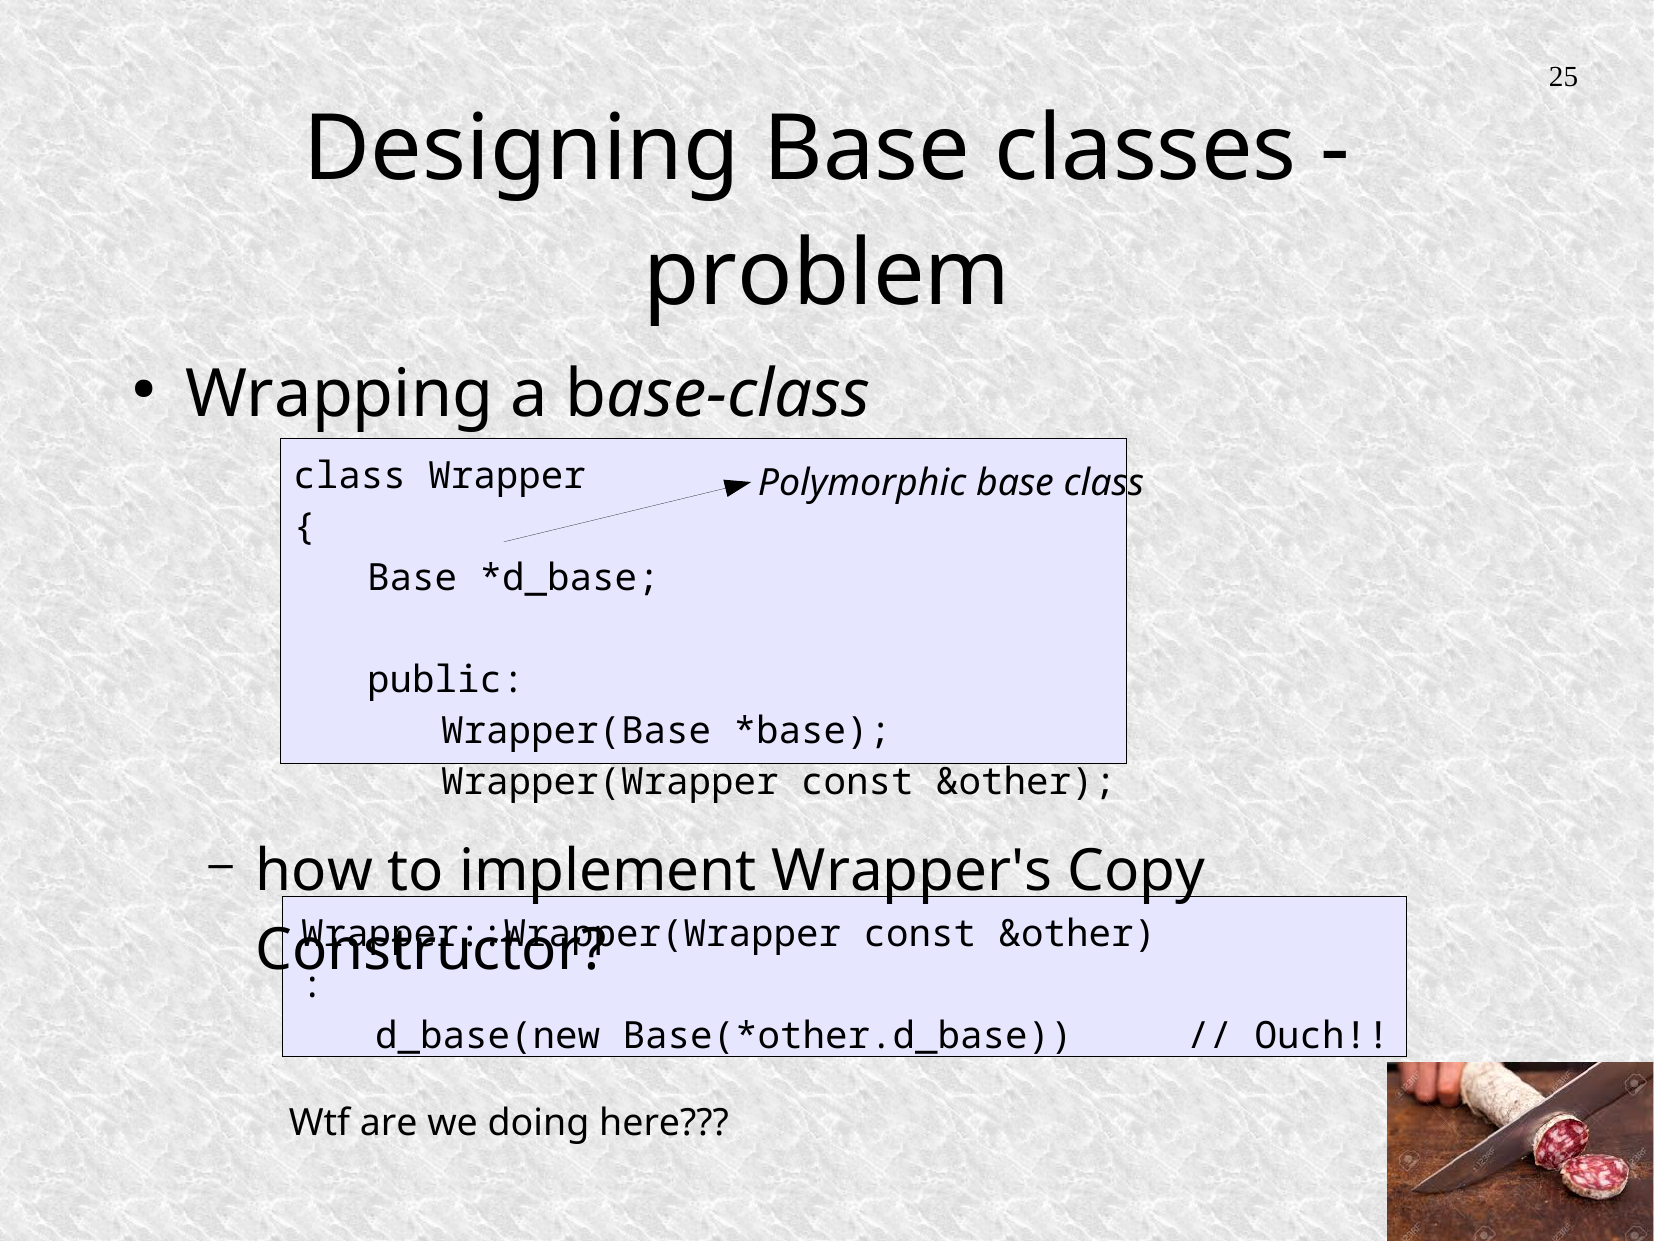

25
# Designing Base classes - problem
Wrapping a base-class
how to implement Wrapper's Copy Constructor?
class Wrapper
{
	Base *d_base;
	public:
		Wrapper(Base *base);
		Wrapper(Wrapper const &other);
Polymorphic base class
Wrapper::Wrapper(Wrapper const &other)
:
	d_base(new Base(*other.d_base)) 		// Ouch!!
Wtf are we doing here???